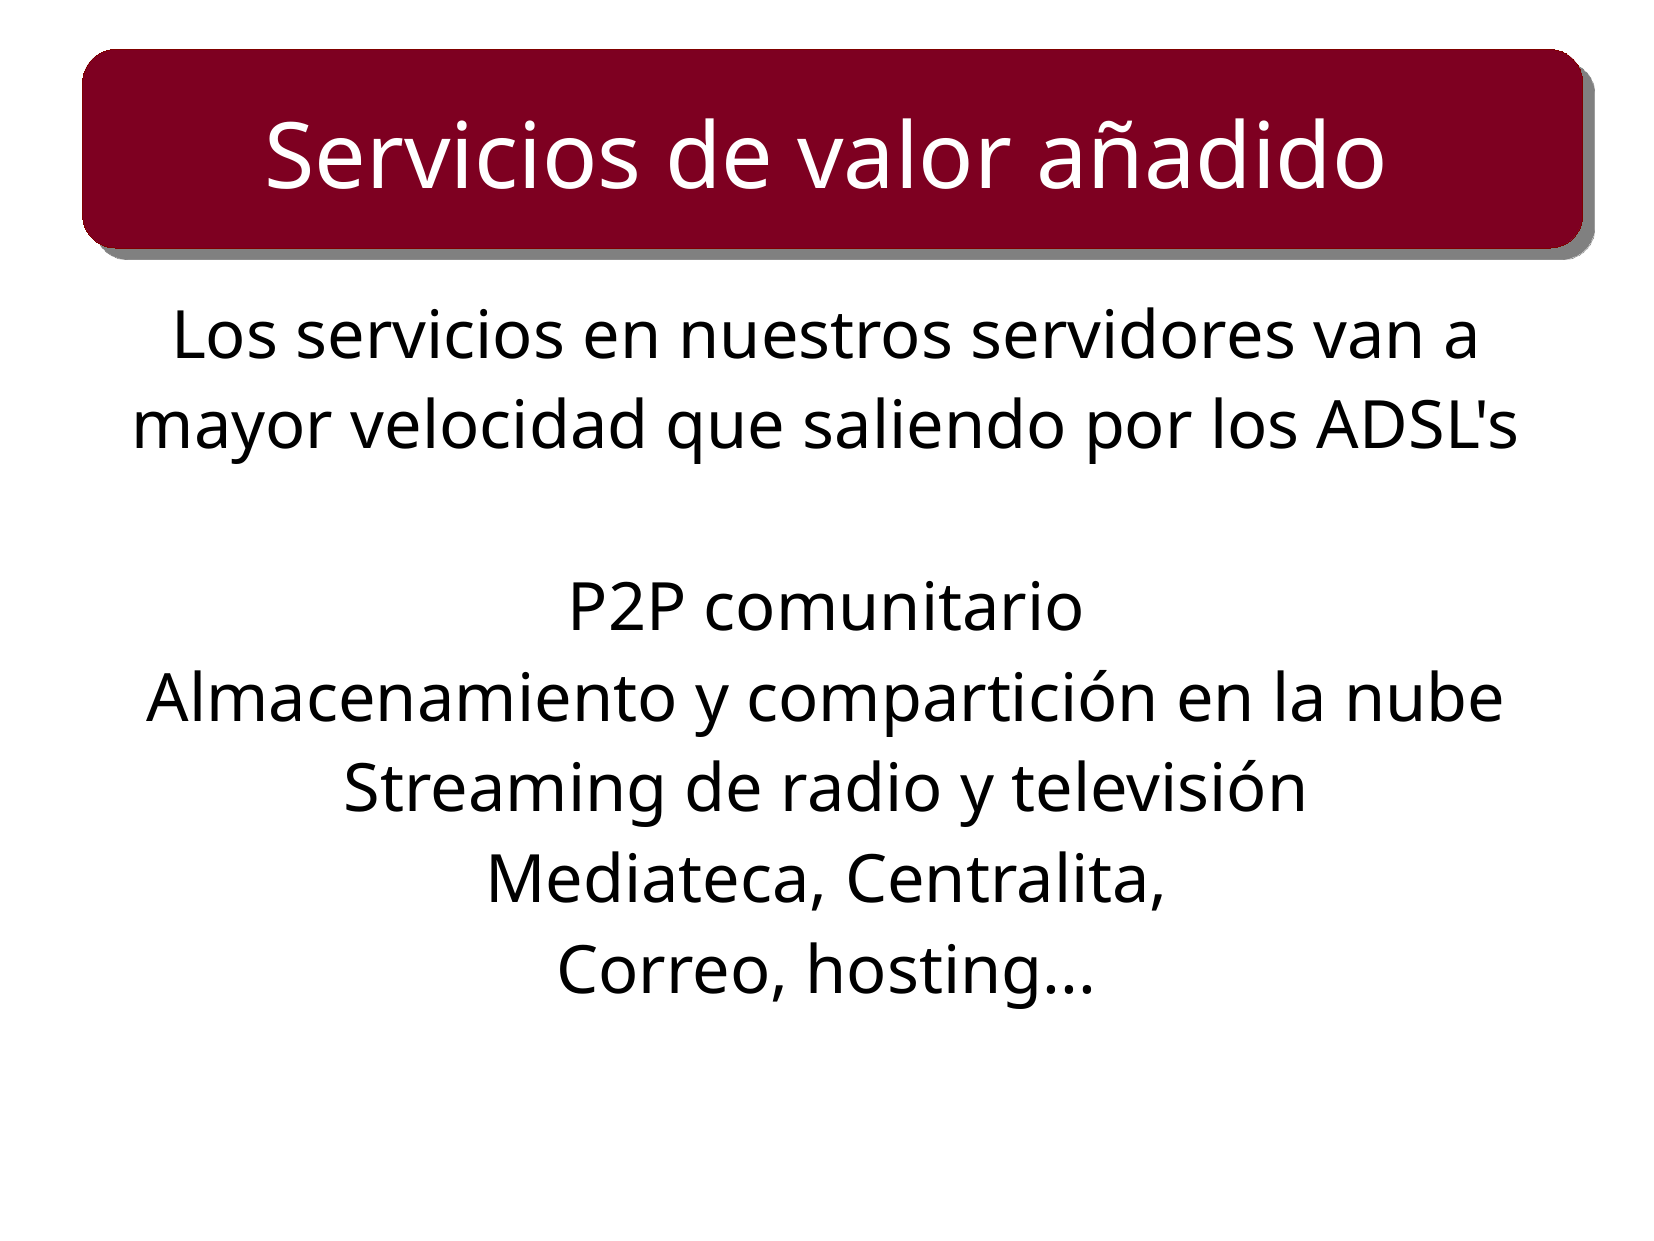

# Servicios de valor añadido
Los servicios en nuestros servidores van a mayor velocidad que saliendo por los ADSL's
P2P comunitario
Almacenamiento y compartición en la nube
Streaming de radio y televisión
Mediateca, Centralita,
Correo, hosting...